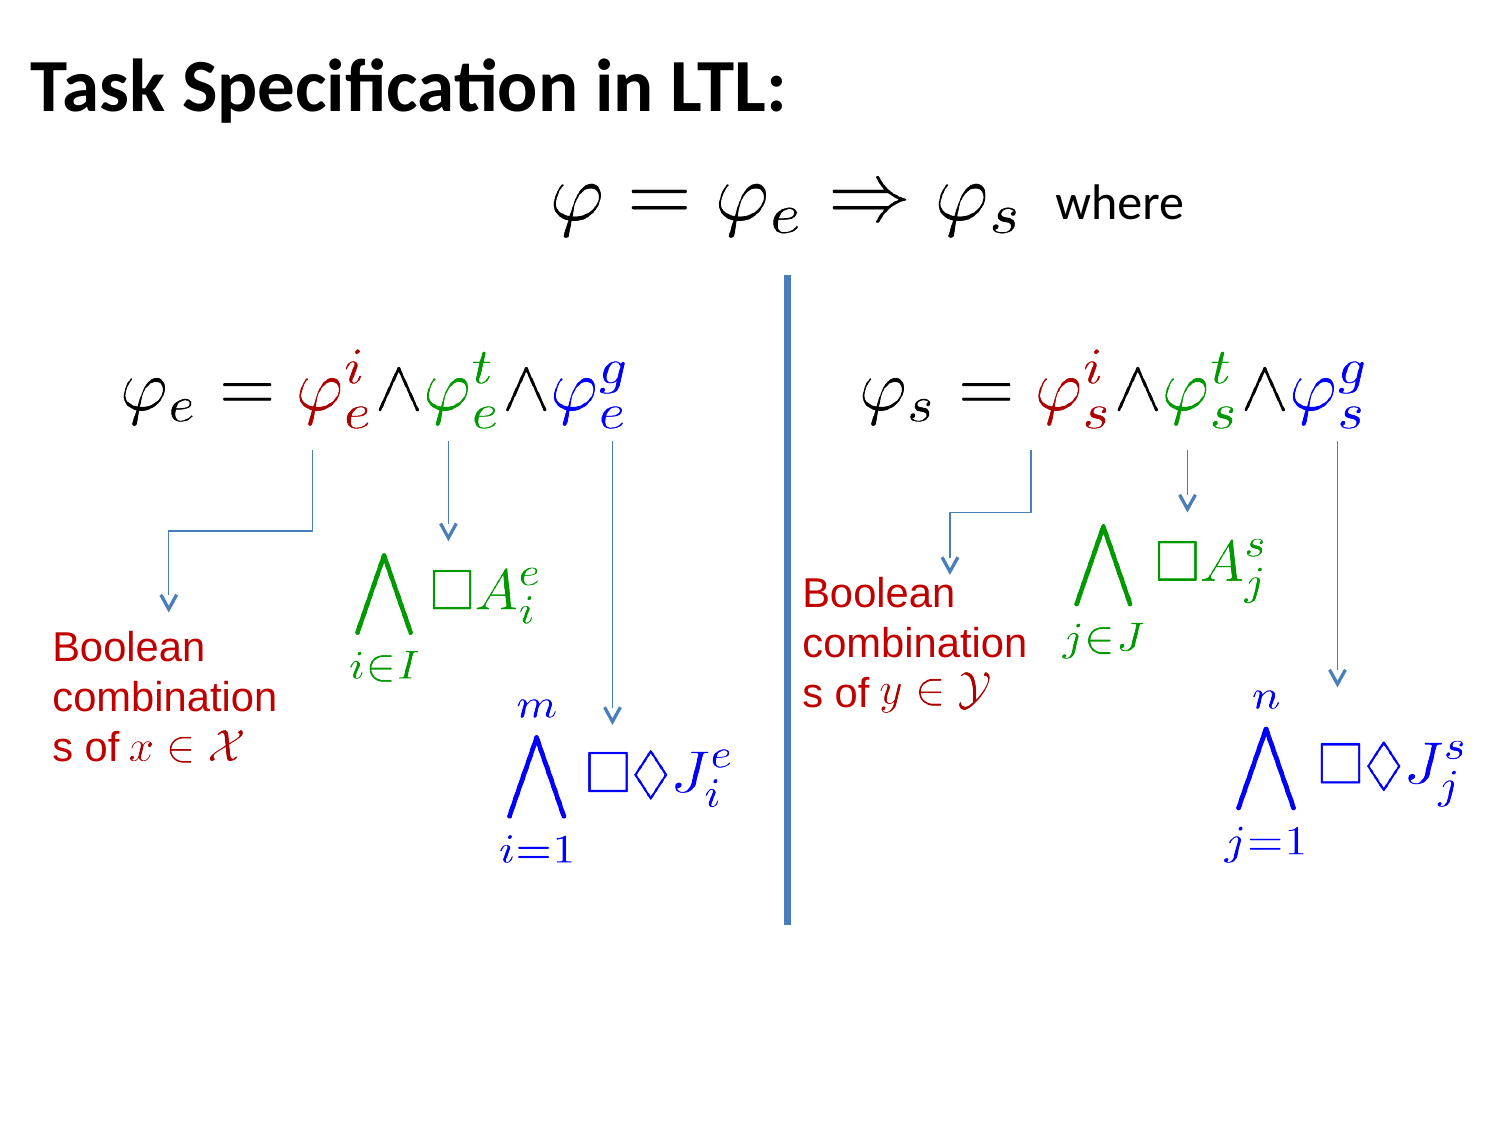

Task Specification in LTL:
where
Boolean combinations of
Boolean combinations of